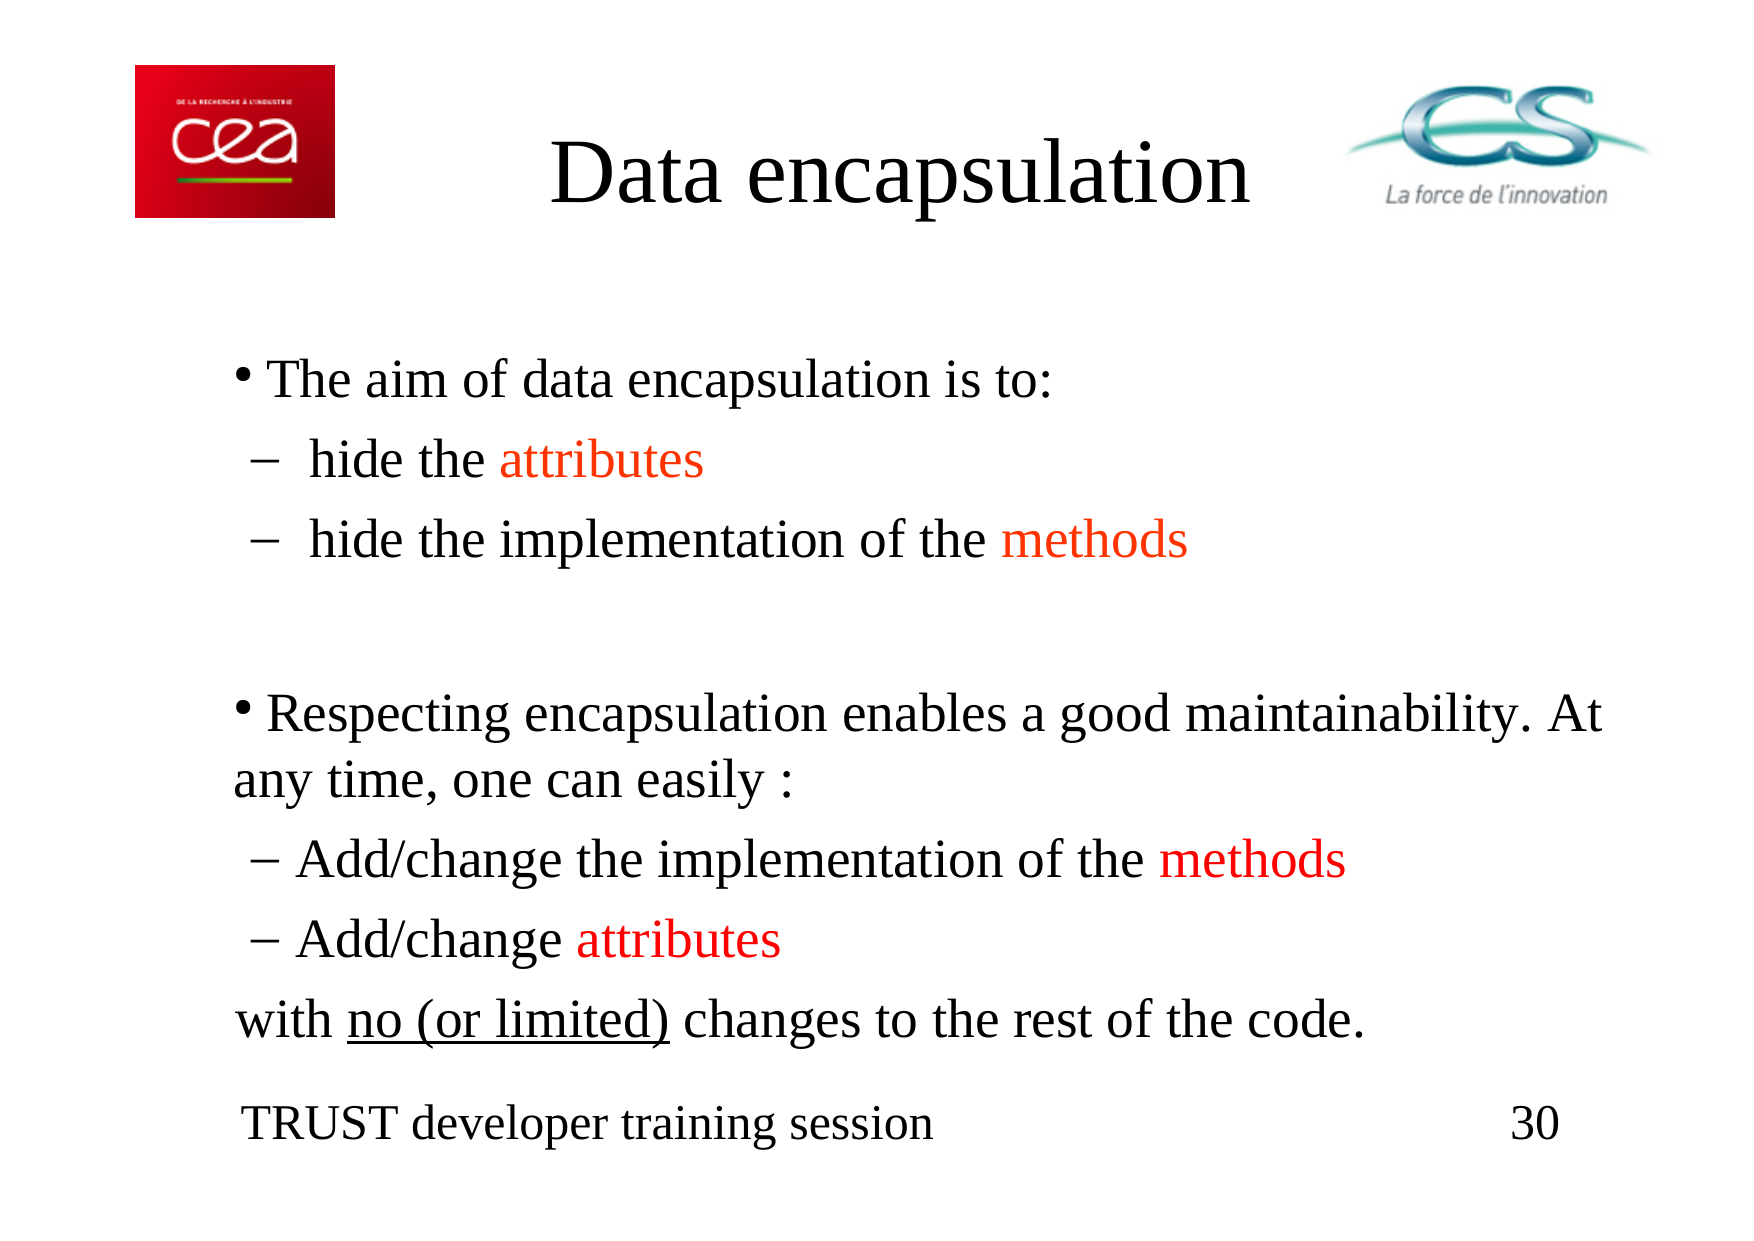

# Data encapsulation
 The aim of data encapsulation is to:
 hide the attributes
 hide the implementation of the methods
 Respecting encapsulation enables a good maintainability. At any time, one can easily :
Add/change the implementation of the methods
Add/change attributes
 with no (or limited) changes to the rest of the code.
TRUST developer training session
30